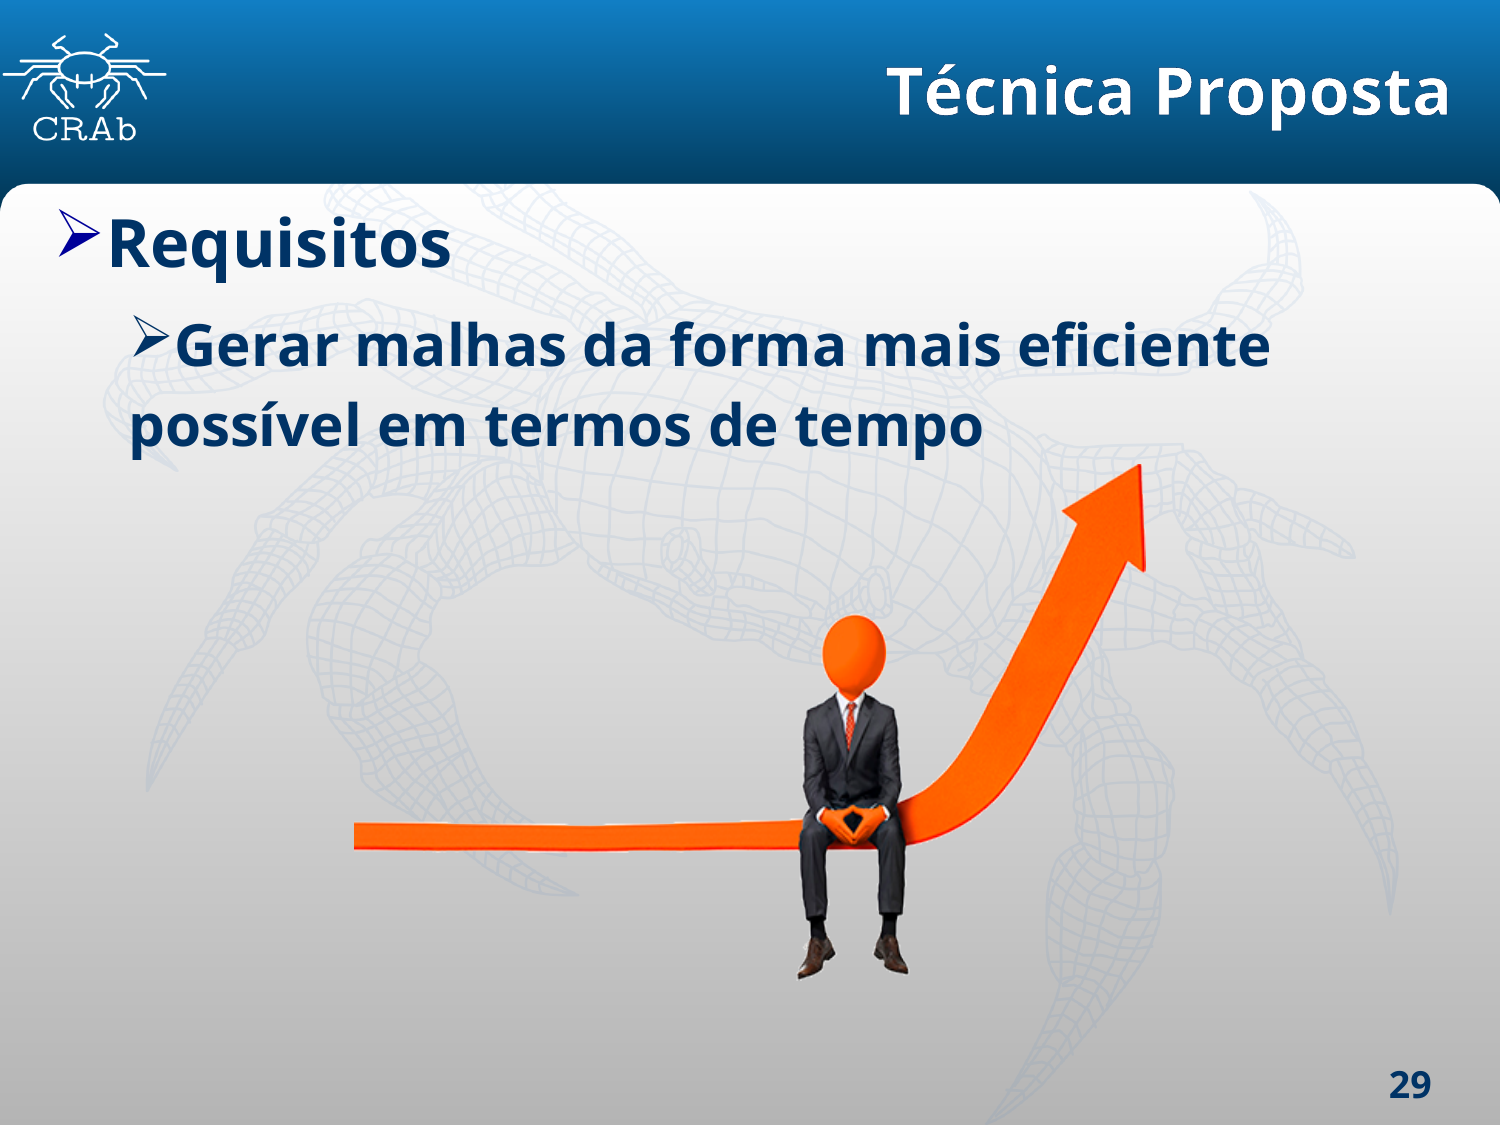

# Técnica Proposta
Requisitos
Gerar malhas da forma mais eficiente possível em termos de tempo